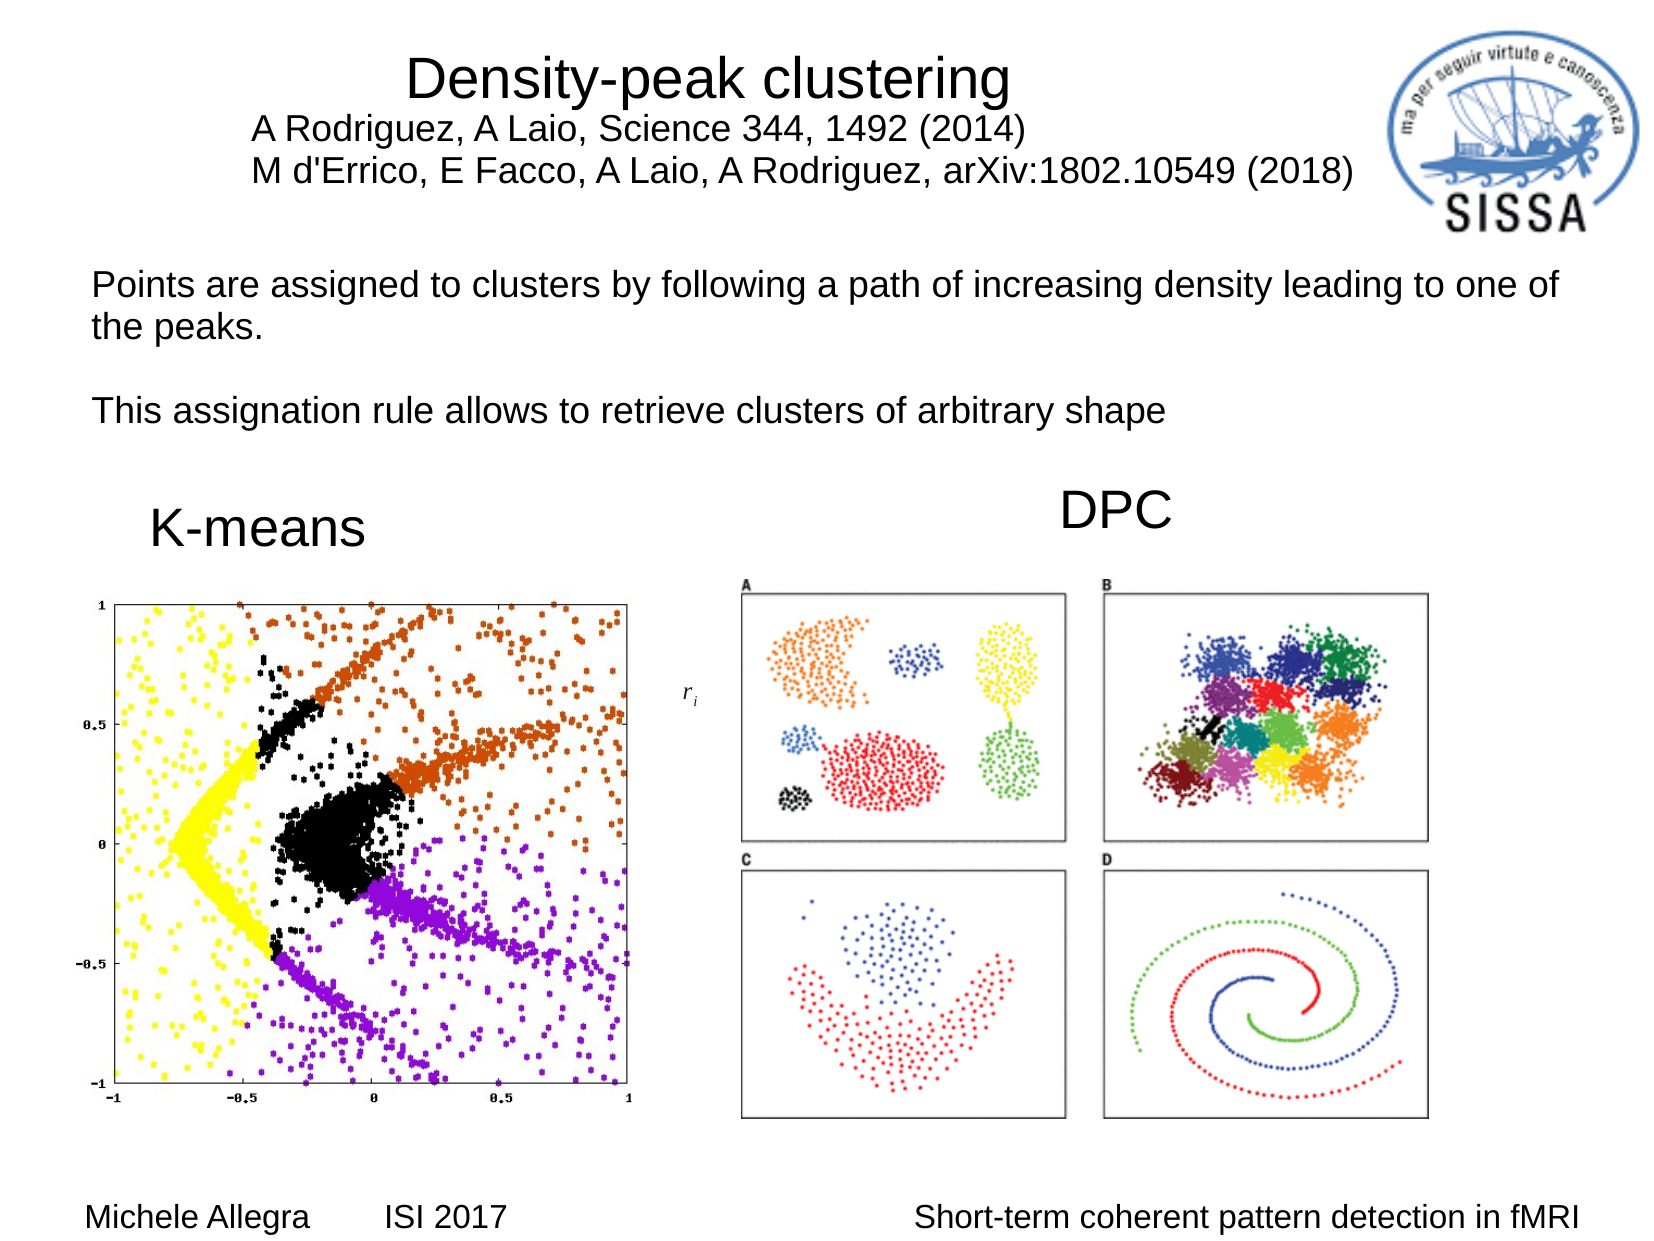

# Density-peak clustering
A Rodriguez, A Laio, Science 344, 1492 (2014)
M d'Errico, E Facco, A Laio, A Rodriguez, arXiv:1802.10549 (2018)
.
Points are assigned to clusters by following a path of increasing density leading to one of the peaks.
This assignation rule allows to retrieve clusters of arbitrary shape
DPC
K-means
 Michele Allegra ISI 2017 Short-term coherent pattern detection in fMRI